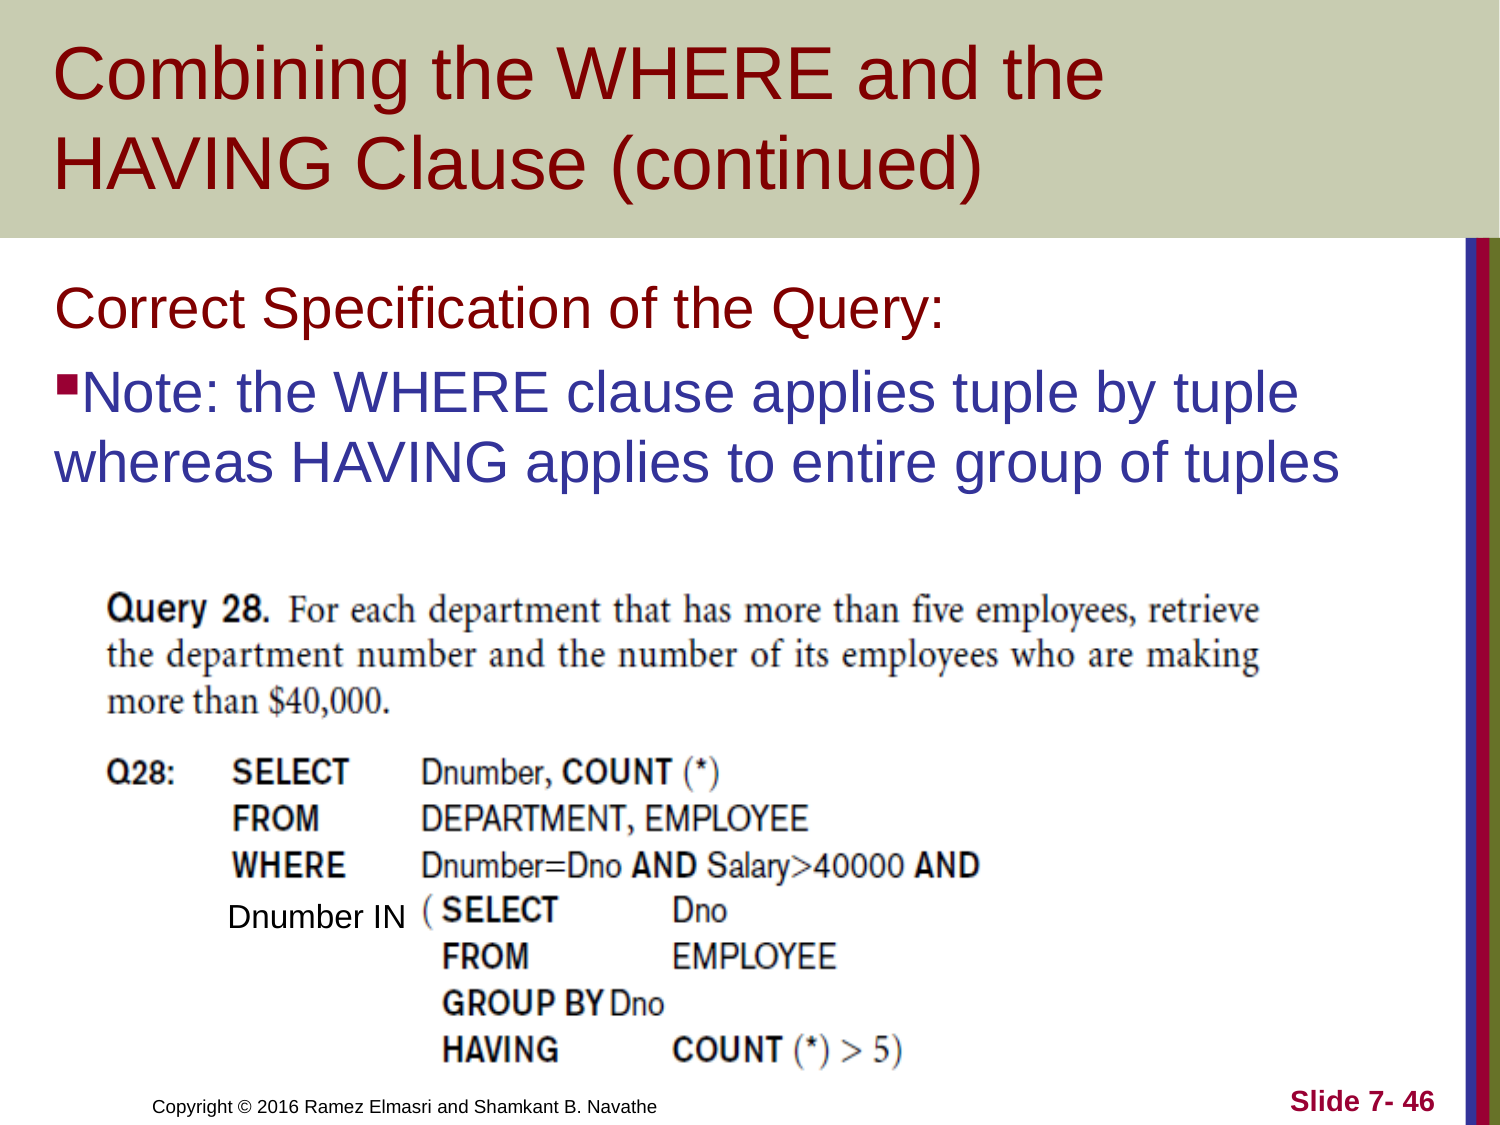

# Combining the WHERE and the HAVING Clause (continued)
Correct Specification of the Query:
Note: the WHERE clause applies tuple by tuple whereas HAVING applies to entire group of tuples
Dnumber IN
Slide 7-